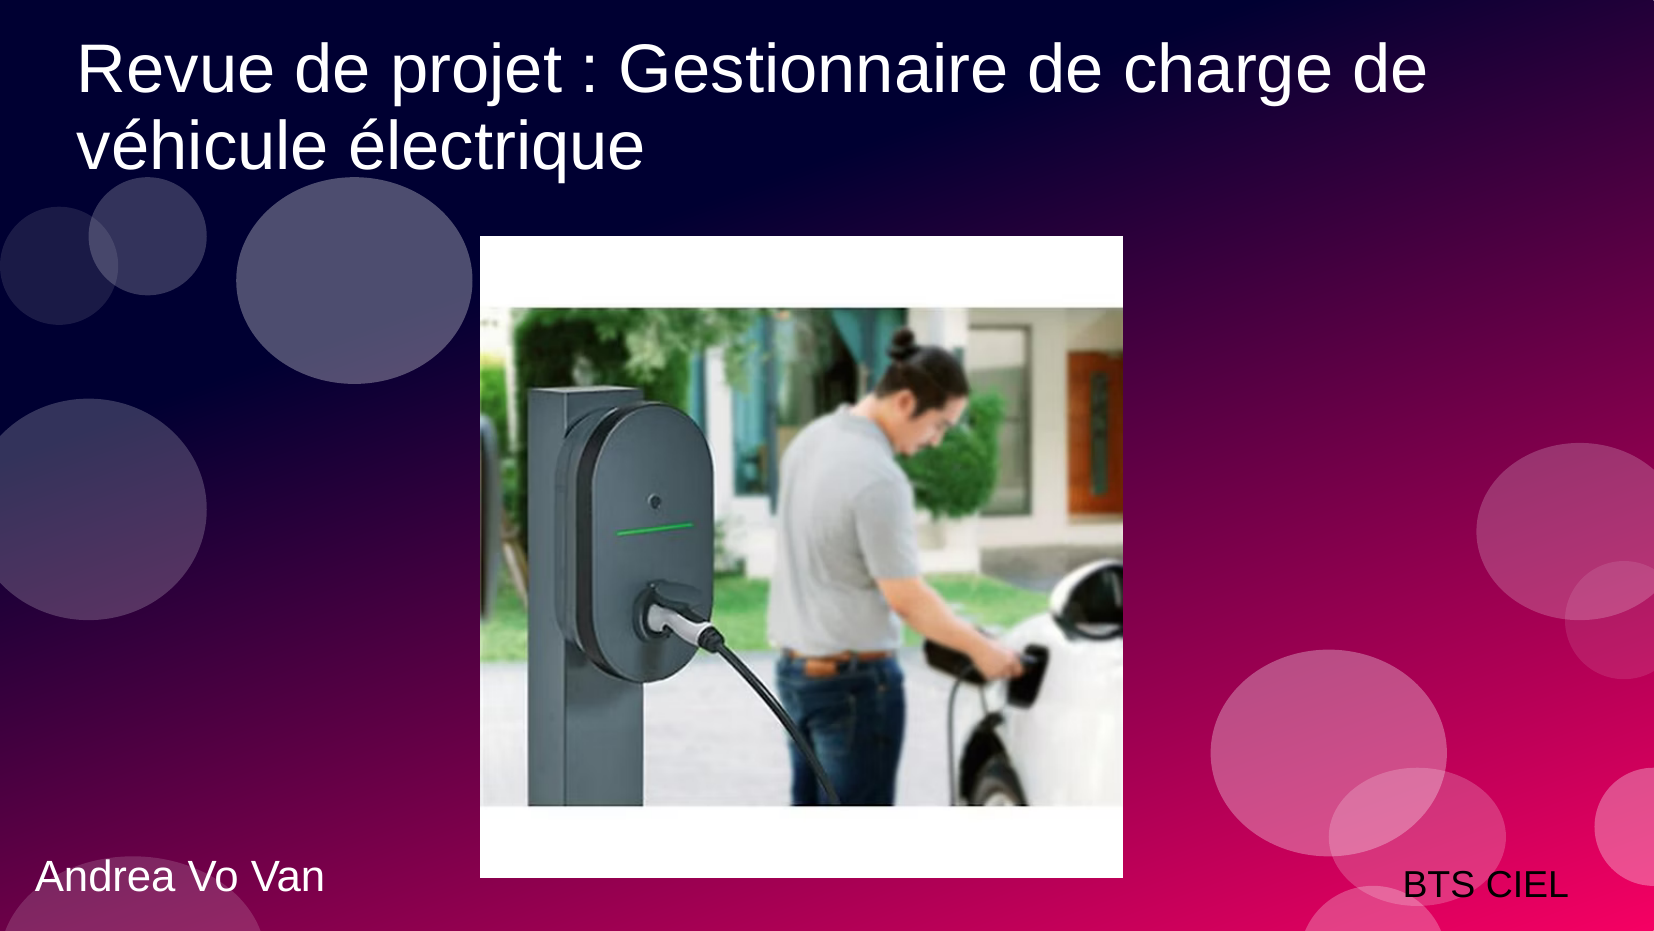

# Revue de projet : Gestionnaire de charge de véhicule électrique
Andrea Vo Van
BTS CIEL